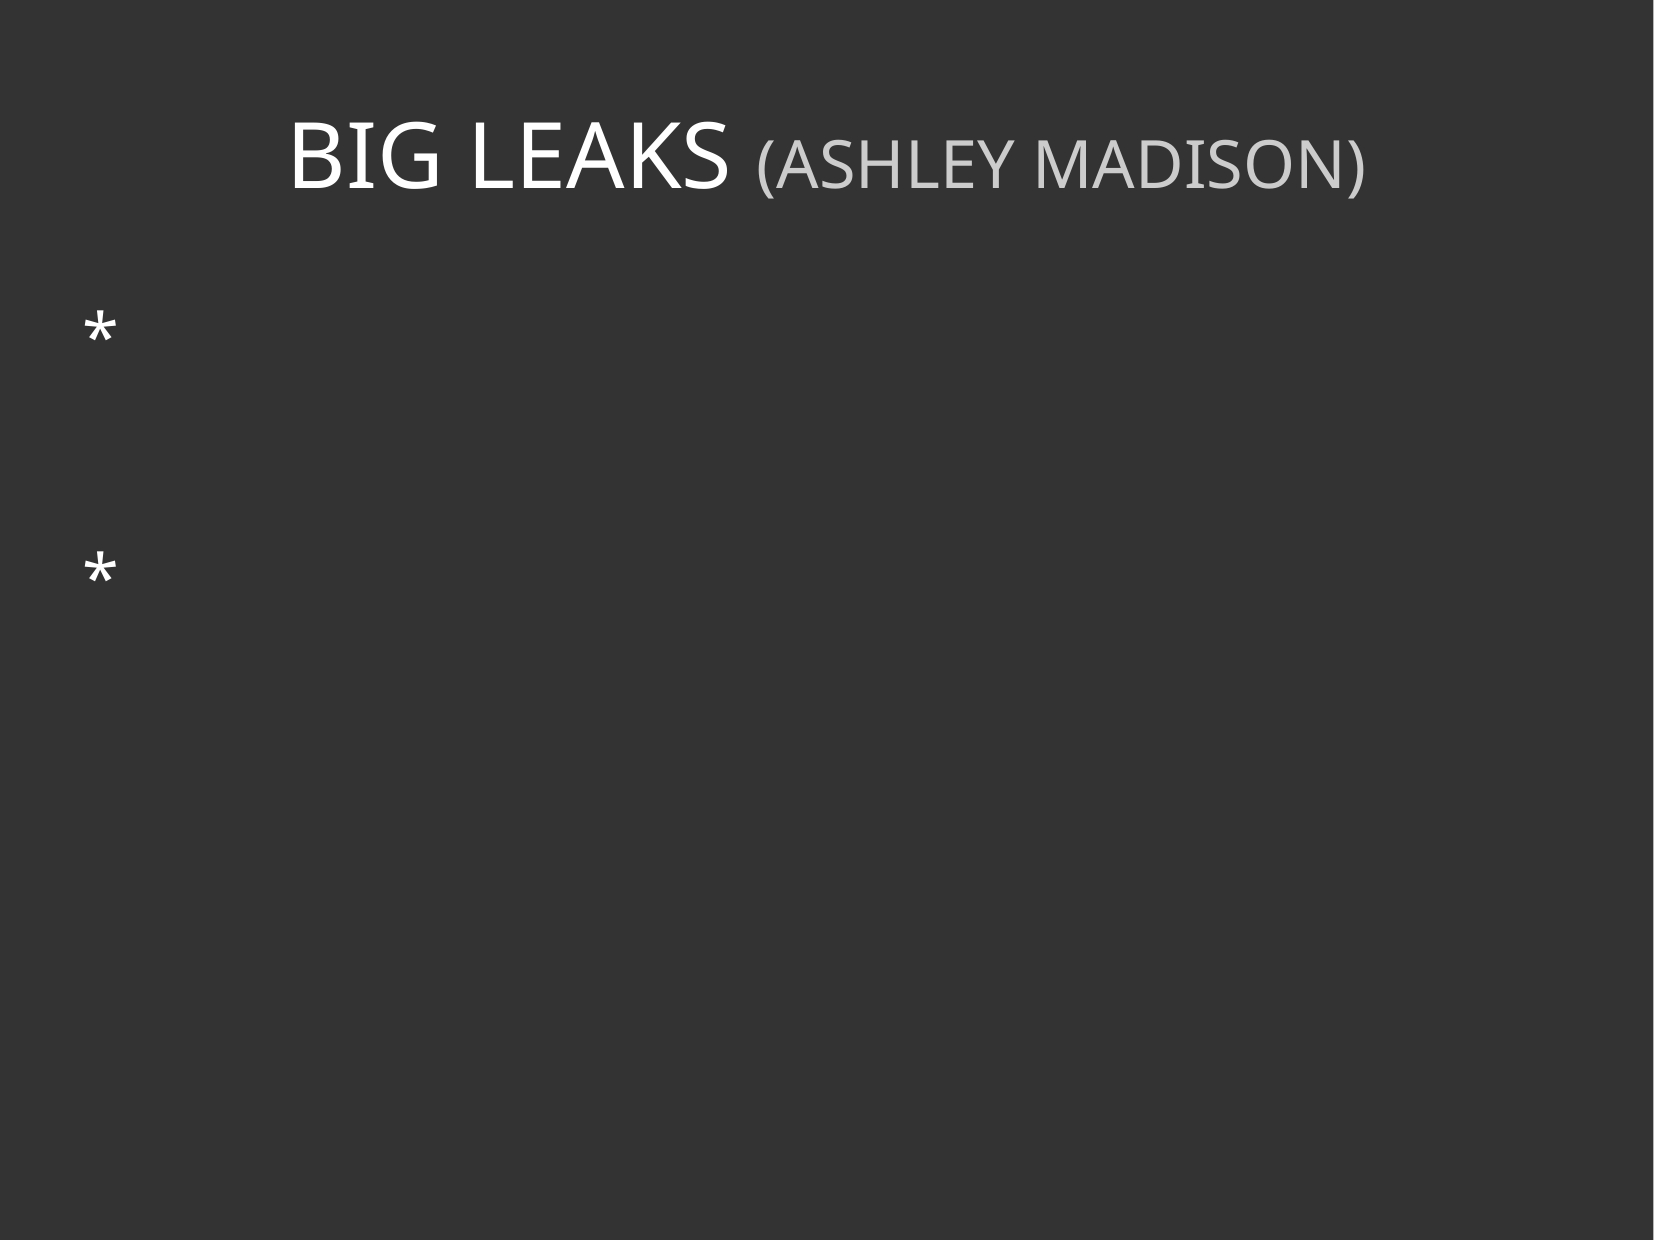

# BIG LEAKS (ASHLEY MADISON)
*
*